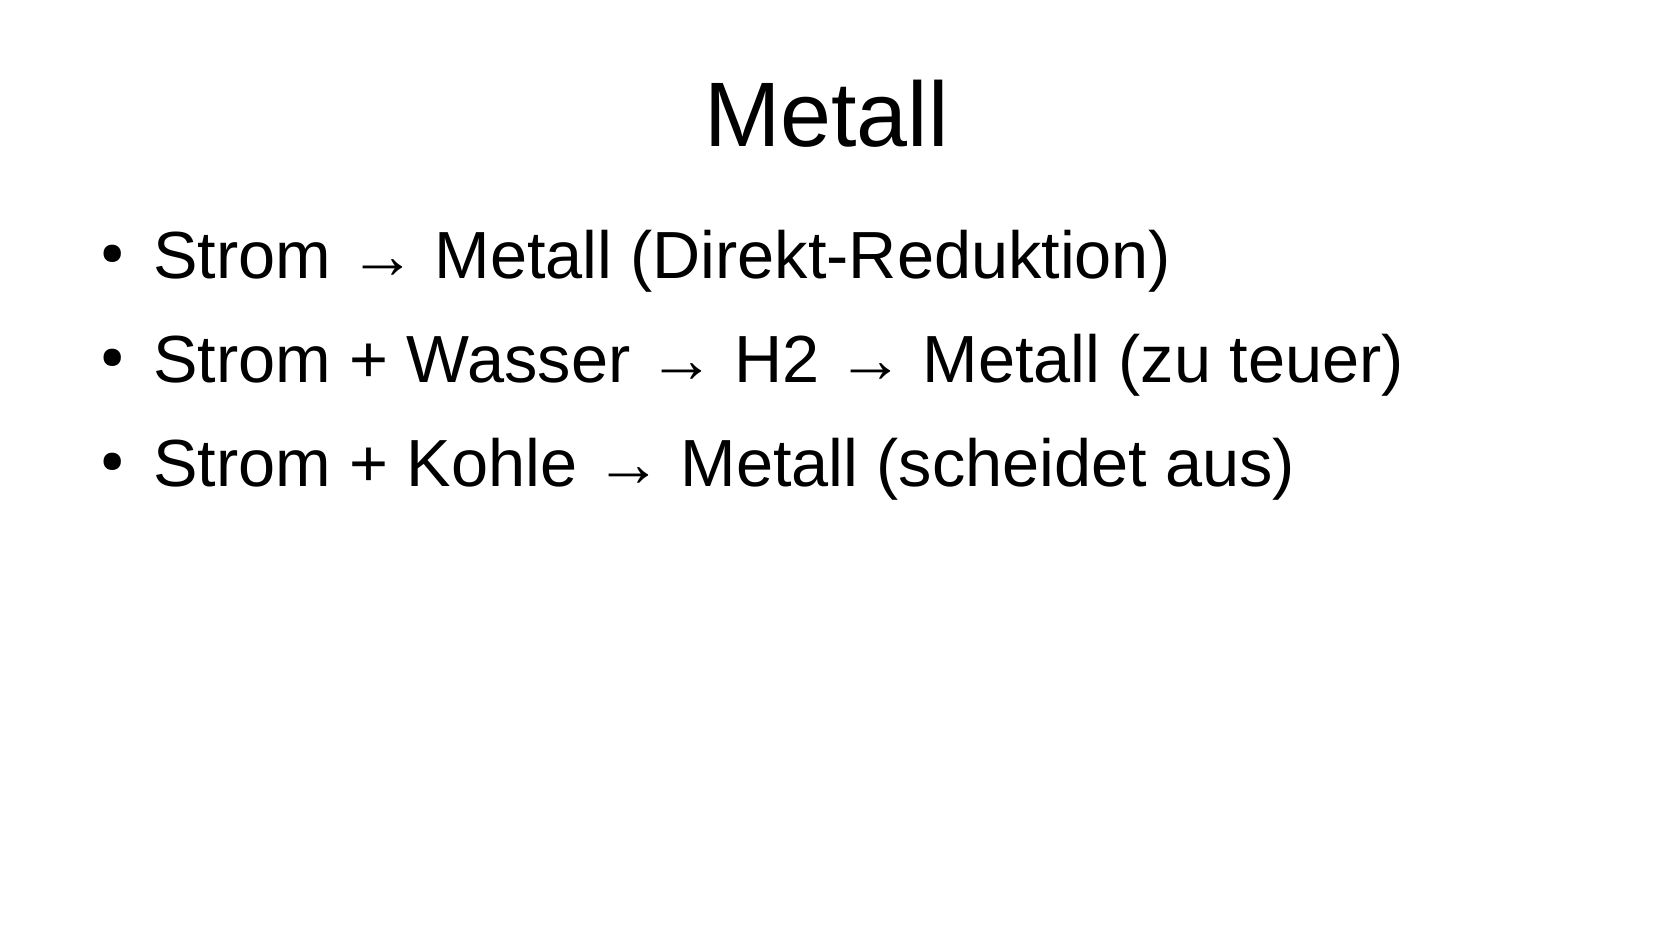

# Metall
Strom → Metall (Direkt-Reduktion)
Strom + Wasser → H2 → Metall (zu teuer)
Strom + Kohle → Metall (scheidet aus)